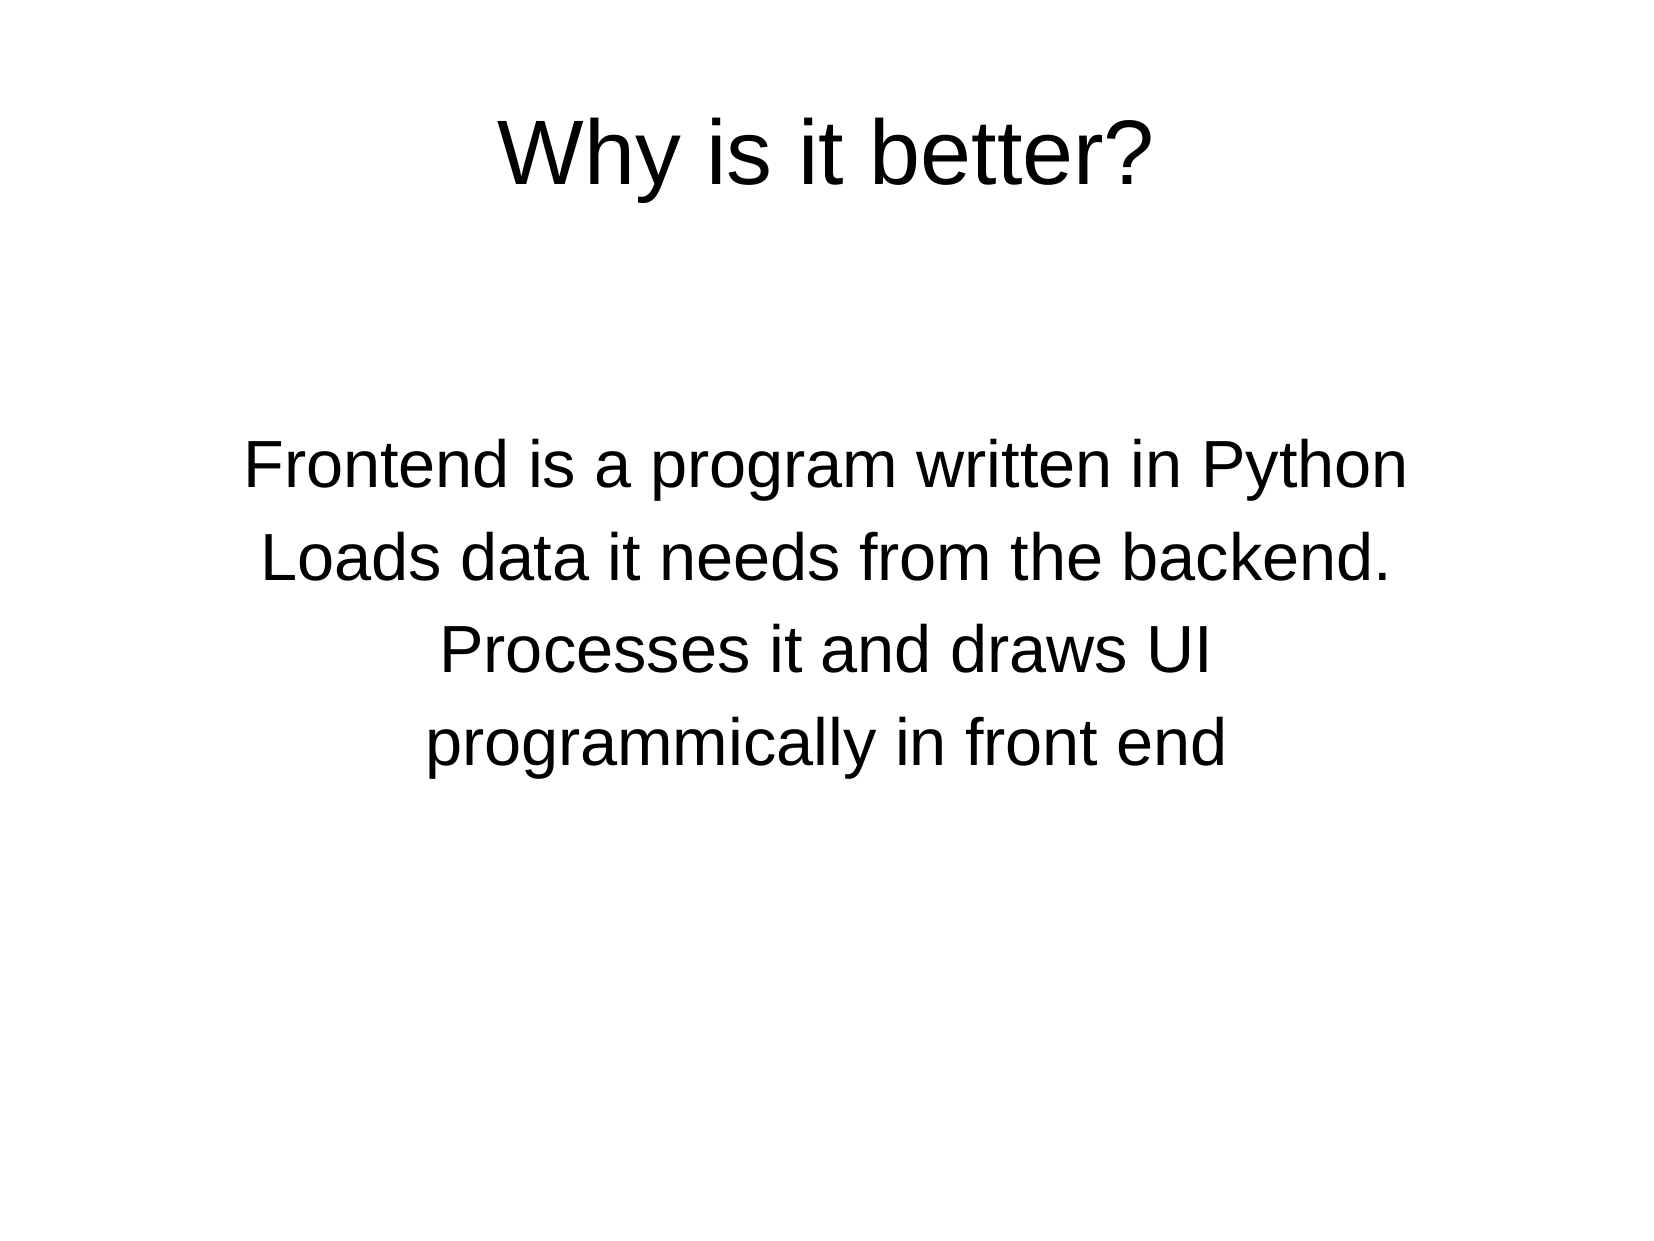

# Why is it better?
Frontend is a program written in Python
Loads data it needs from the backend.
Processes it and draws UI
programmically in front end